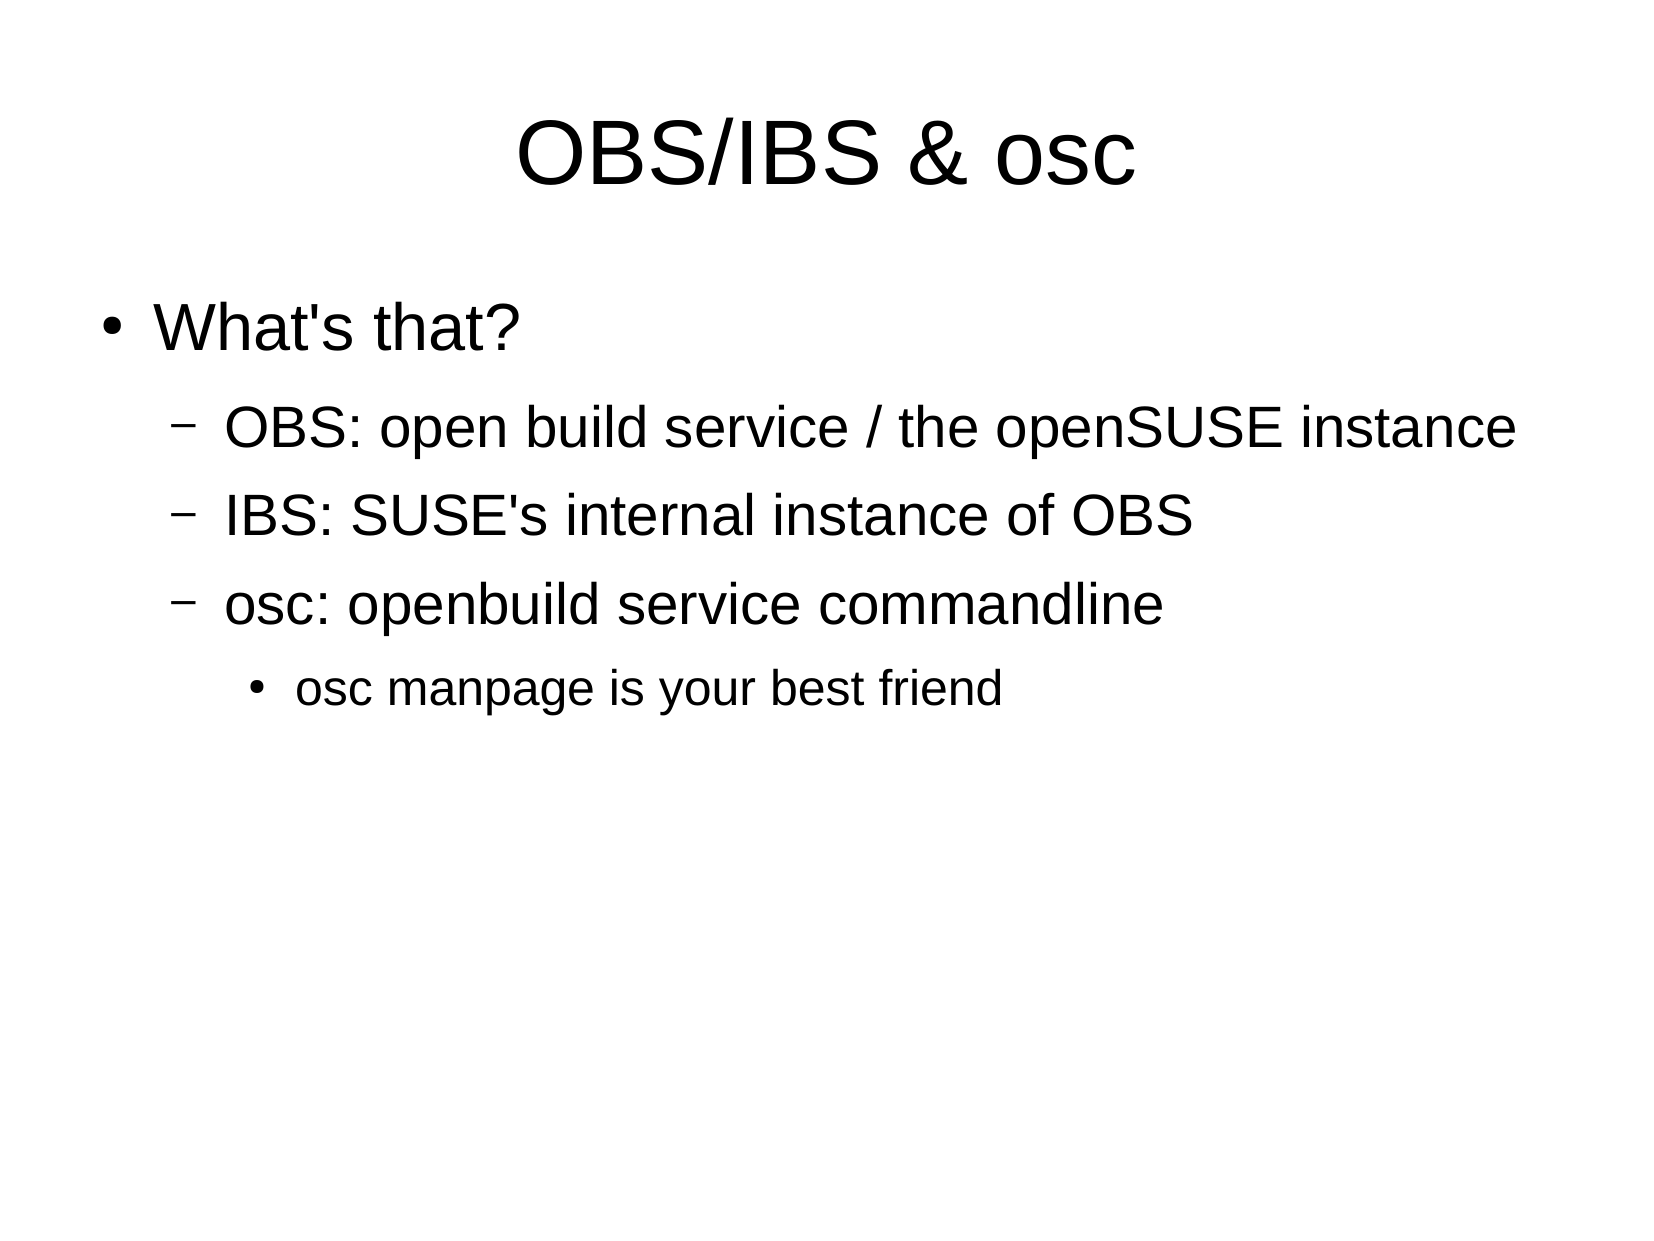

# OBS/IBS & osc
What's that?
OBS: open build service / the openSUSE instance
IBS: SUSE's internal instance of OBS
osc: openbuild service commandline
osc manpage is your best friend